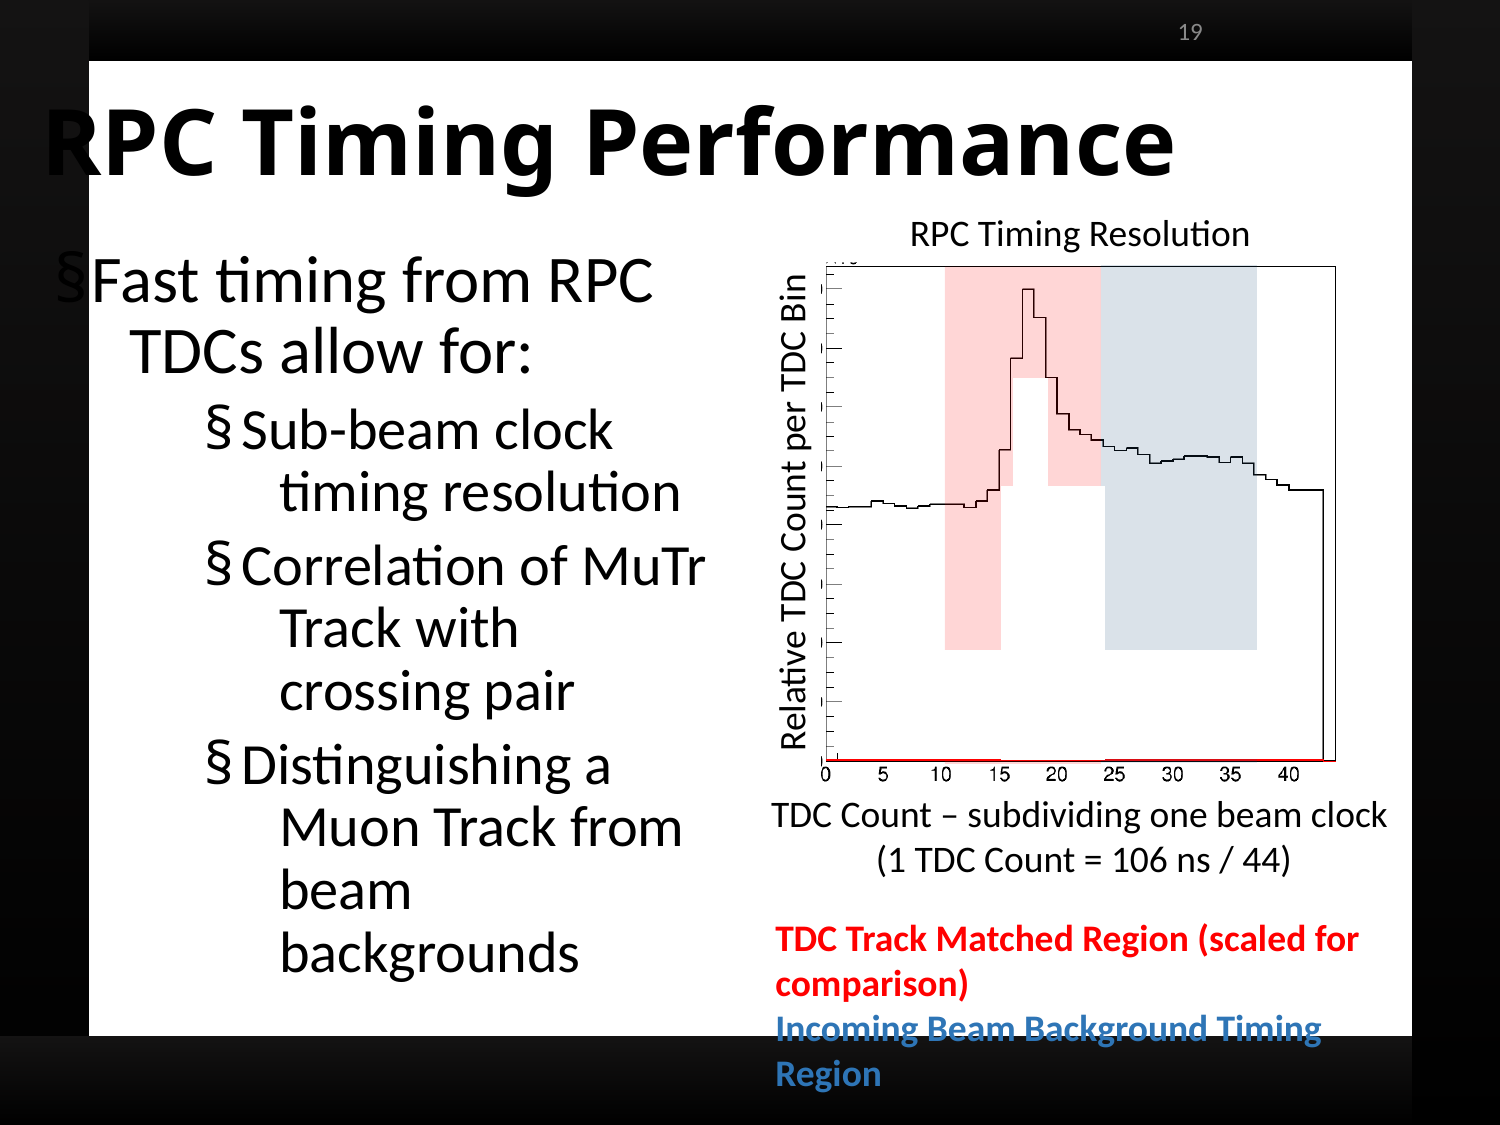

19
# RPC Timing Performance
RPC Timing Resolution
Fast timing from RPC TDCs allow for:
Sub-beam clock timing resolution
Correlation of MuTr Track with crossing pair
Distinguishing a Muon Track from beam backgrounds
TDC Track Matched Region (scaled for comparison)
Incoming Beam Background Timing Region
Relative TDC Count per TDC Bin
TDC Count – subdividing one beam clock
(1 TDC Count = 106 ns / 44)